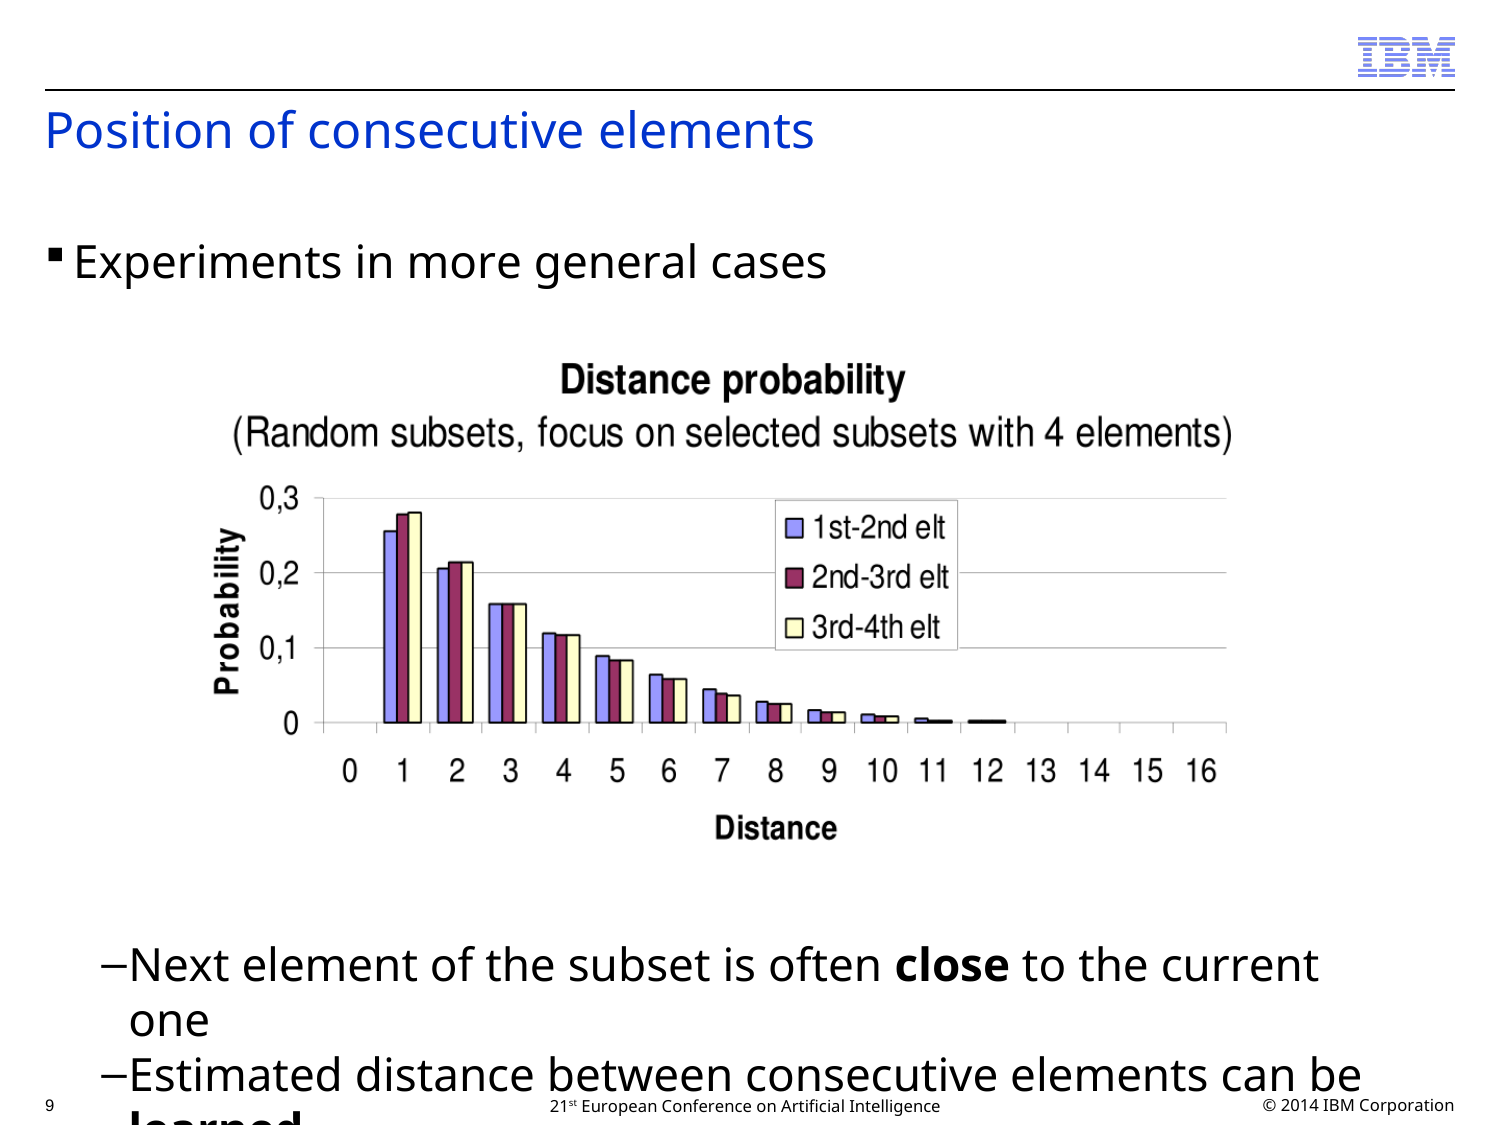

# Position of consecutive elements
Experiments in more general cases
Next element of the subset is often close to the current one
Estimated distance between consecutive elements can be learned
9